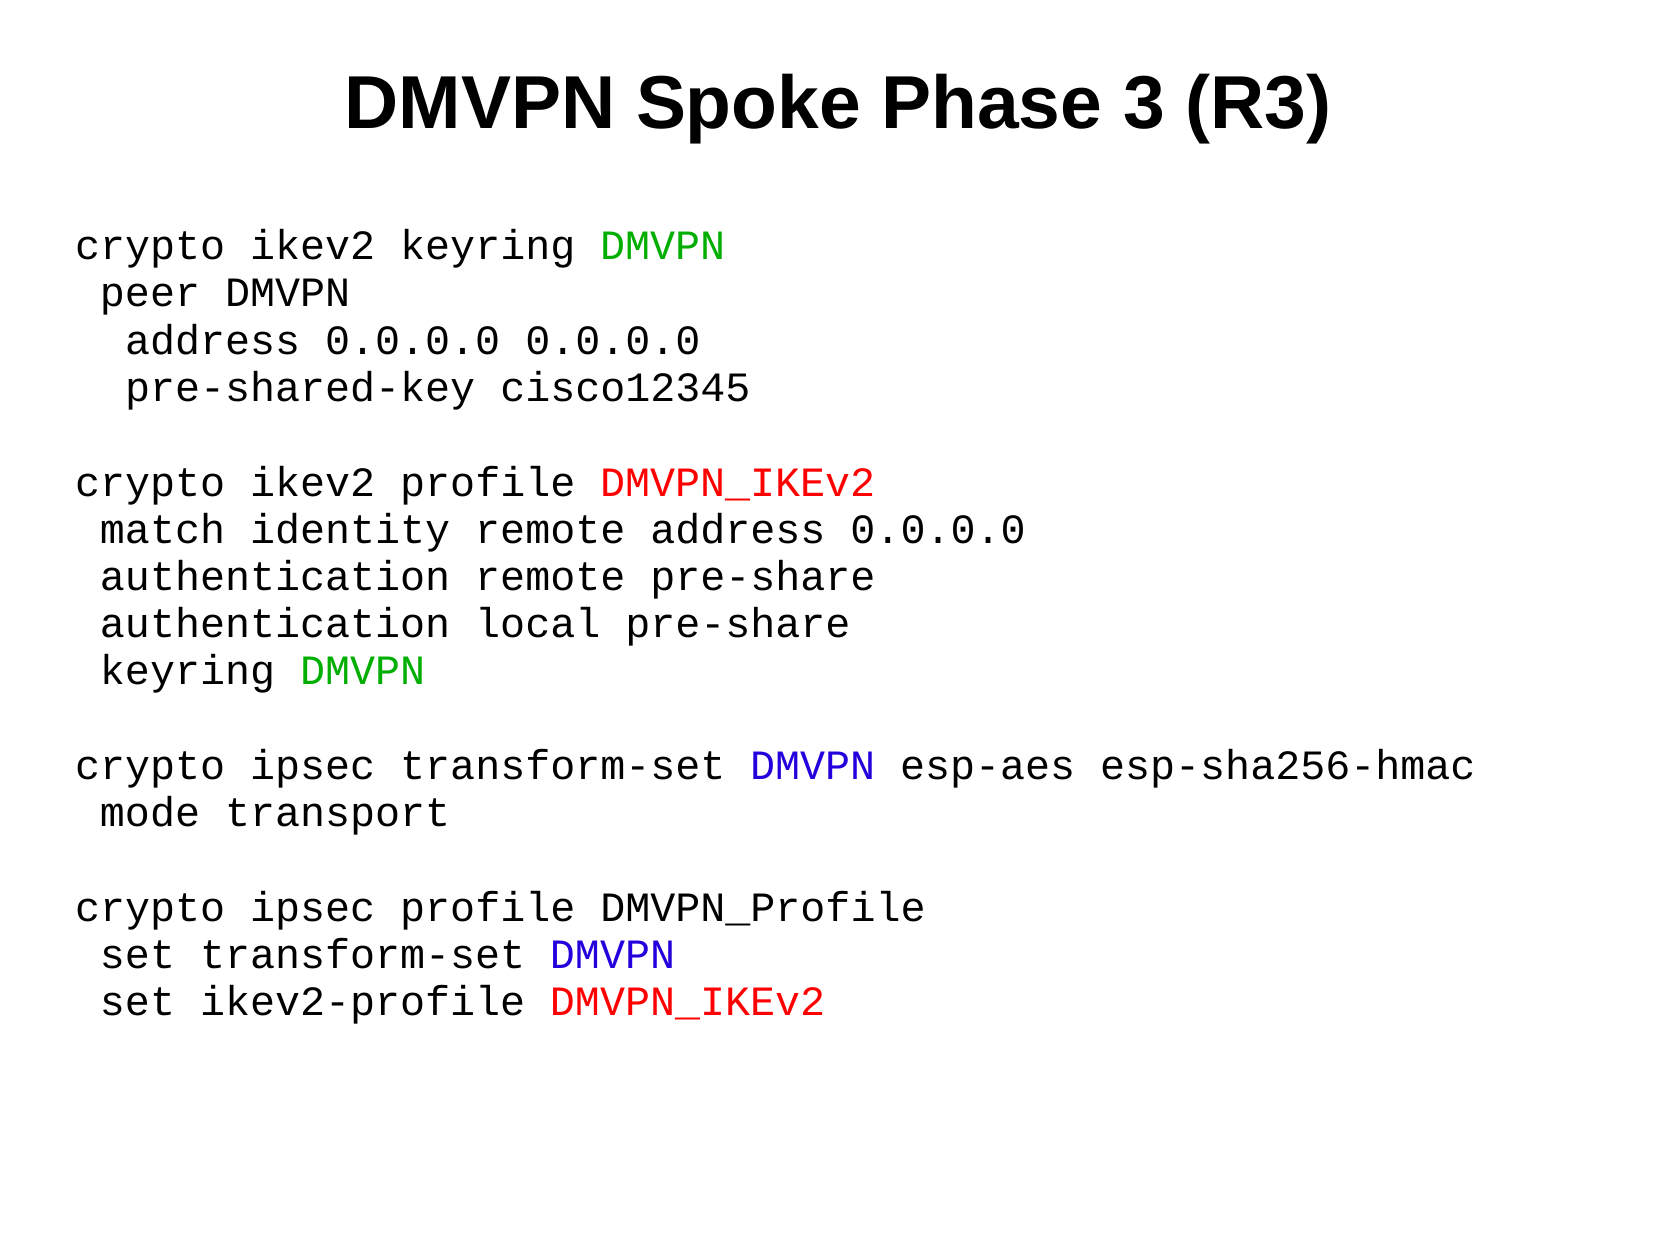

DMVPN Spoke Phase 3 (R3)
# crypto ikev2 keyring DMVPN
 peer DMVPN
 address 0.0.0.0 0.0.0.0
 pre-shared-key cisco12345
crypto ikev2 profile DMVPN_IKEv2
 match identity remote address 0.0.0.0
 authentication remote pre-share
 authentication local pre-share
 keyring DMVPN
crypto ipsec transform-set DMVPN esp-aes esp-sha256-hmac
 mode transport
crypto ipsec profile DMVPN_Profile
 set transform-set DMVPN
 set ikev2-profile DMVPN_IKEv2